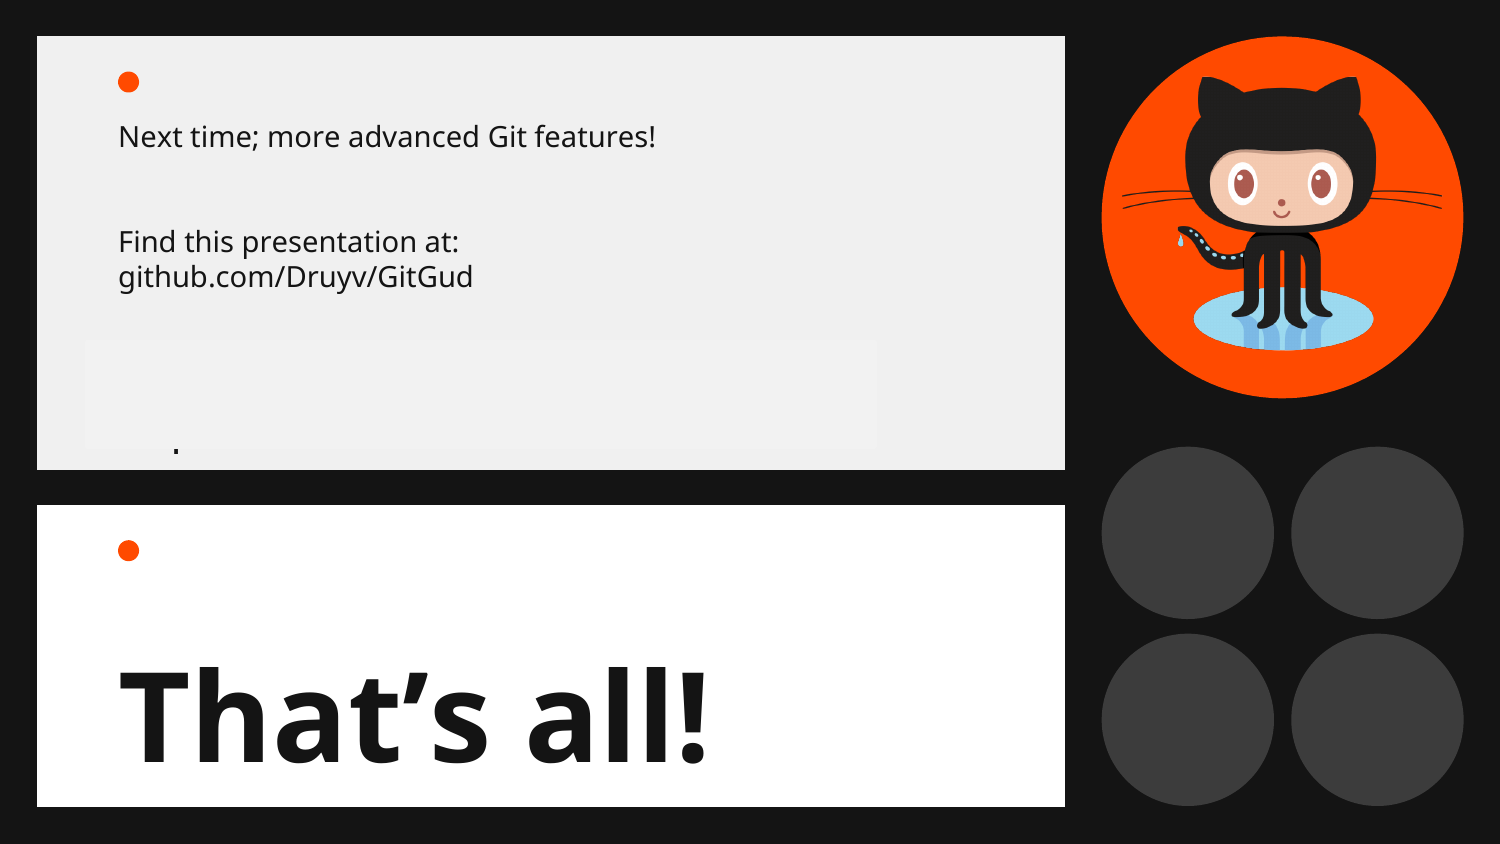

# Next time; more advanced Git features! Find this presentation at: github.com/Druyv/GitGud
That’s all!